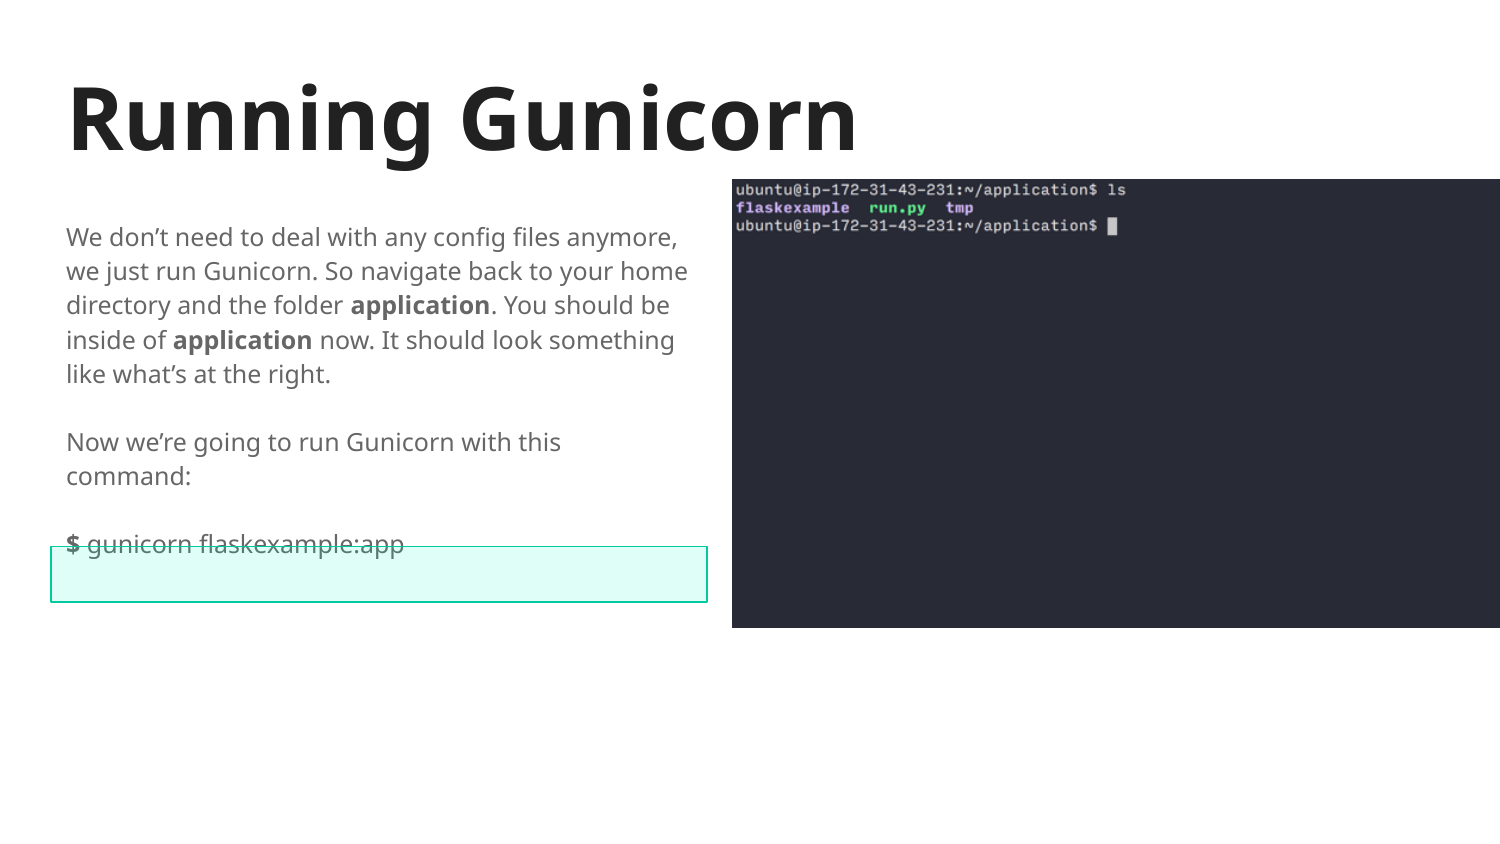

# Running Gunicorn
We don’t need to deal with any config files anymore, we just run Gunicorn. So navigate back to your home directory and the folder application. You should be inside of application now. It should look something like what’s at the right.
Now we’re going to run Gunicorn with this command:
$ gunicorn flaskexample:app